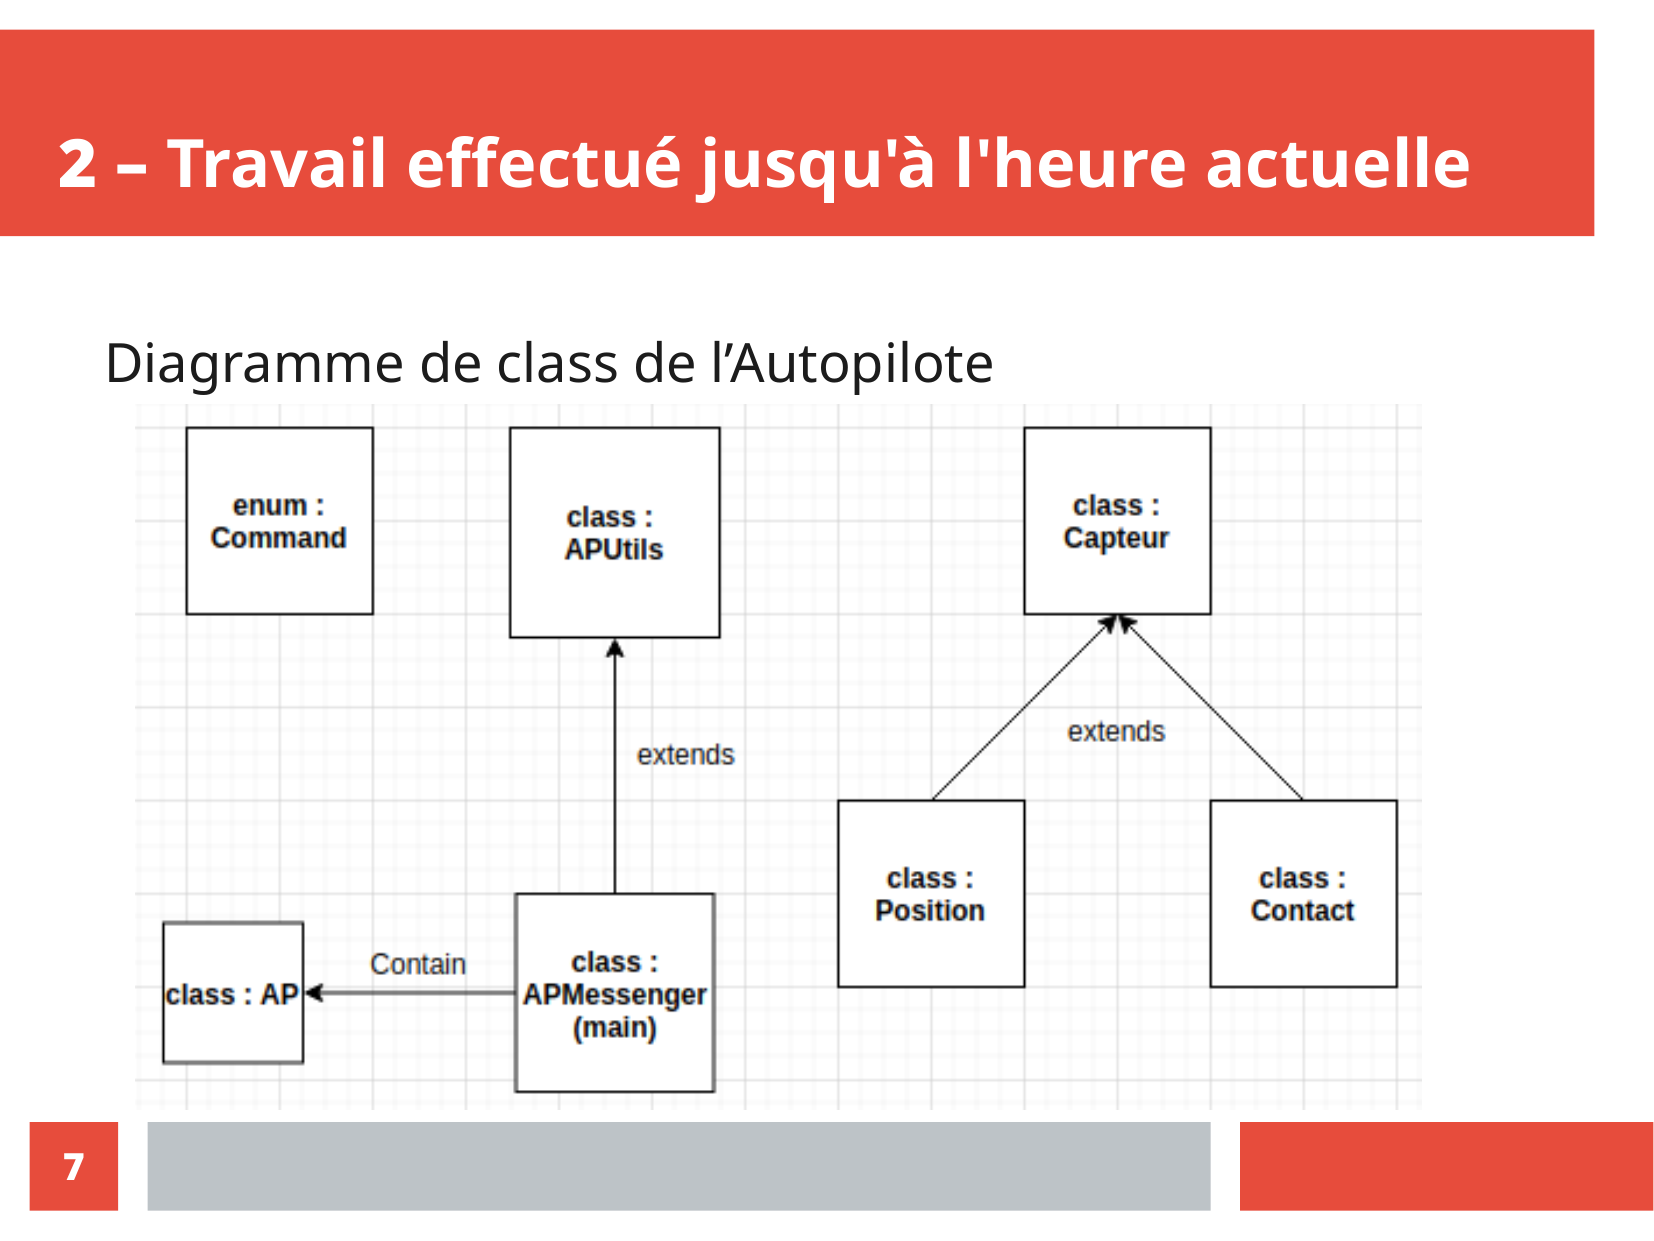

# 2 – Travail effectué jusqu'à l'heure actuelle
Diagramme de class de l’Autopilote
7